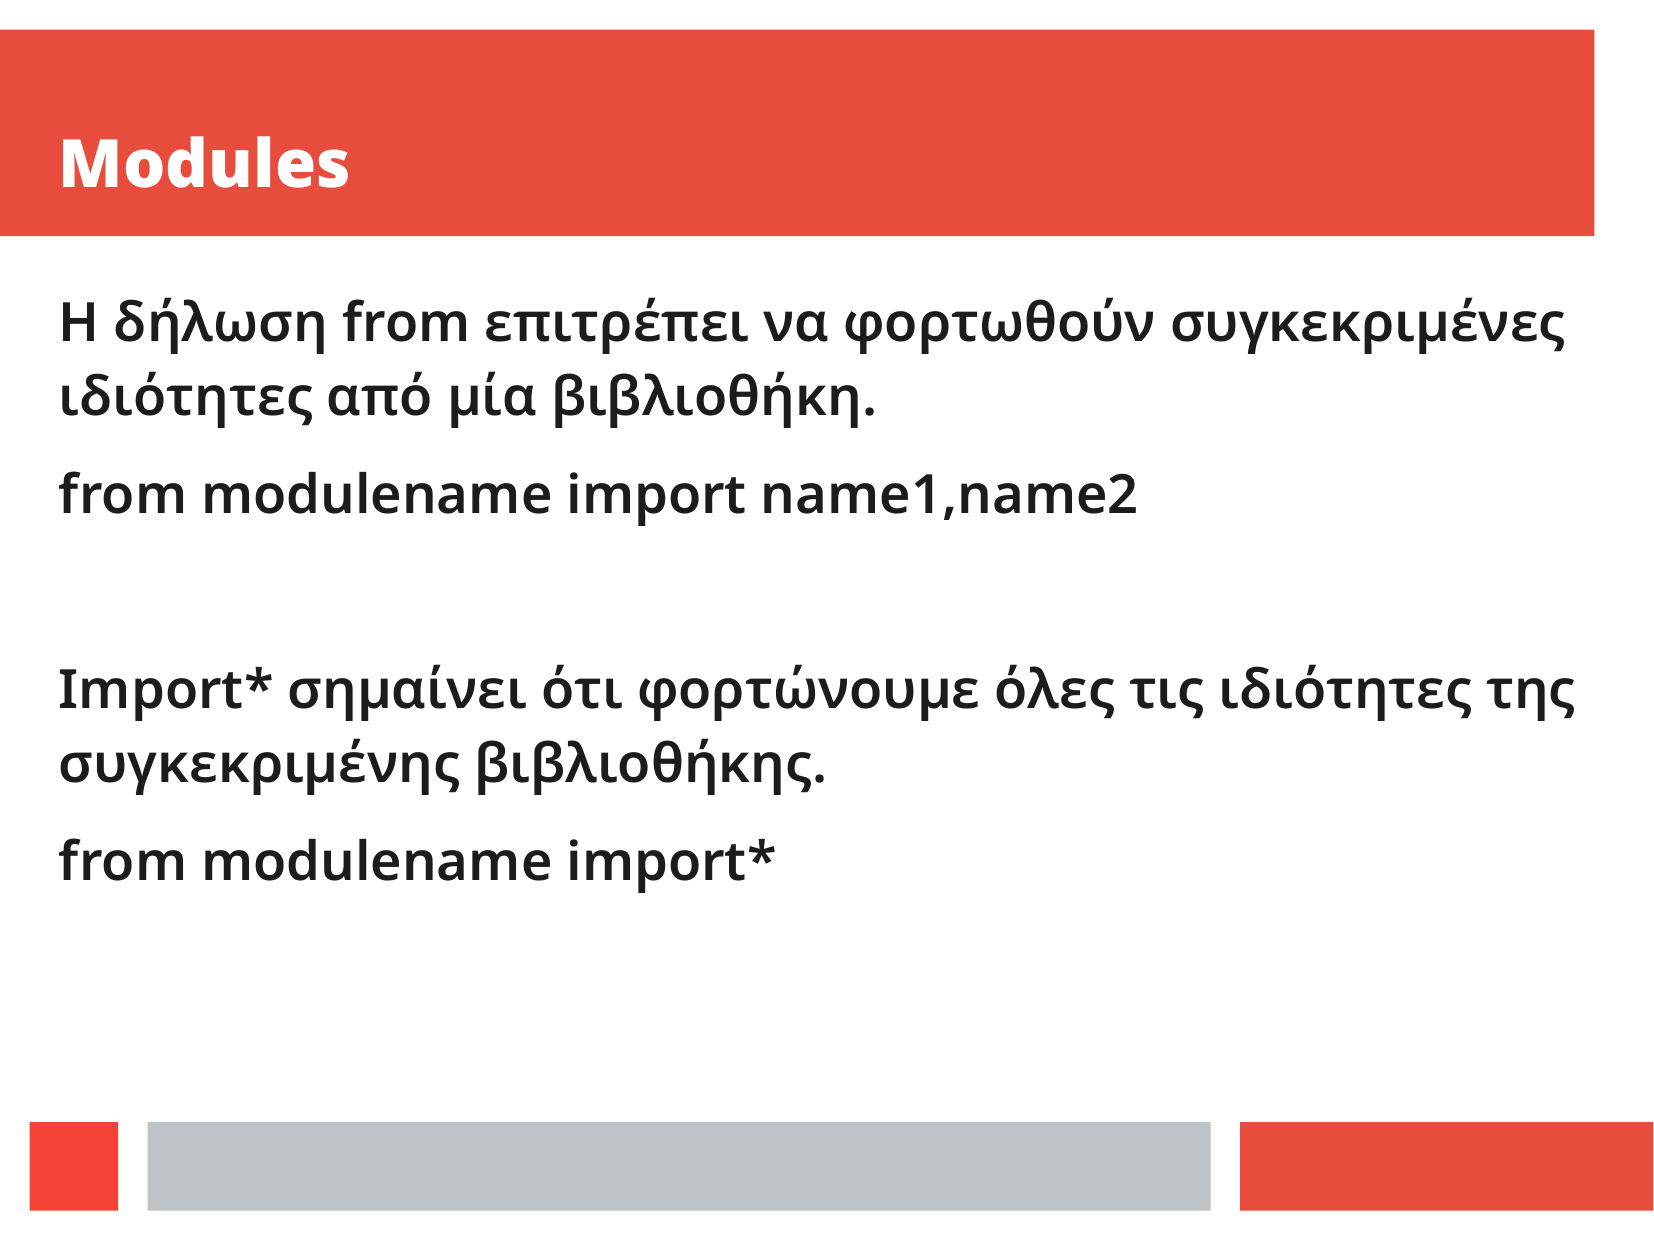

# Modules
H δήλωση from επιτρέπει να φορτωθούν συγκεκριμένες ιδιότητες από μία βιβλιοθήκη.
from modulename import name1,name2
Import* σημαίνει ότι φορτώνουμε όλες τις ιδιότητες της συγκεκριμένης βιβλιοθήκης.
from modulename import*